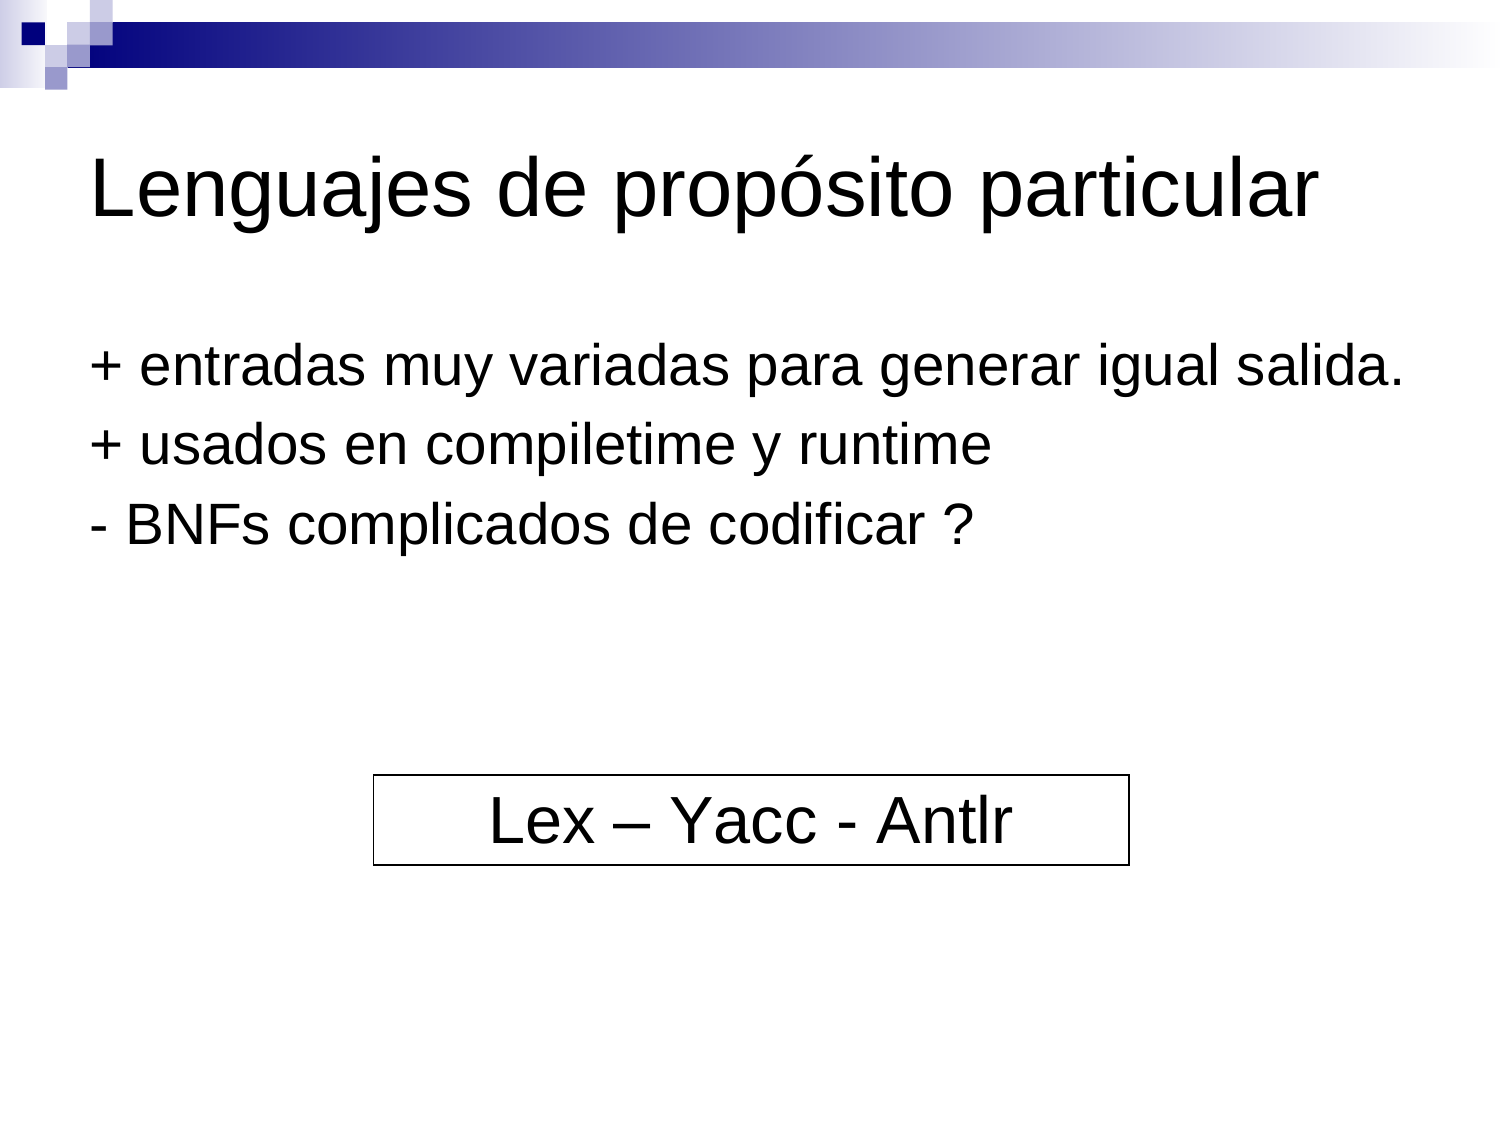

# Lenguajes de propósito particular
+ entradas muy variadas para generar igual salida.
+ usados en compiletime y runtime
- BNFs complicados de codificar ?
Lex – Yacc - Antlr